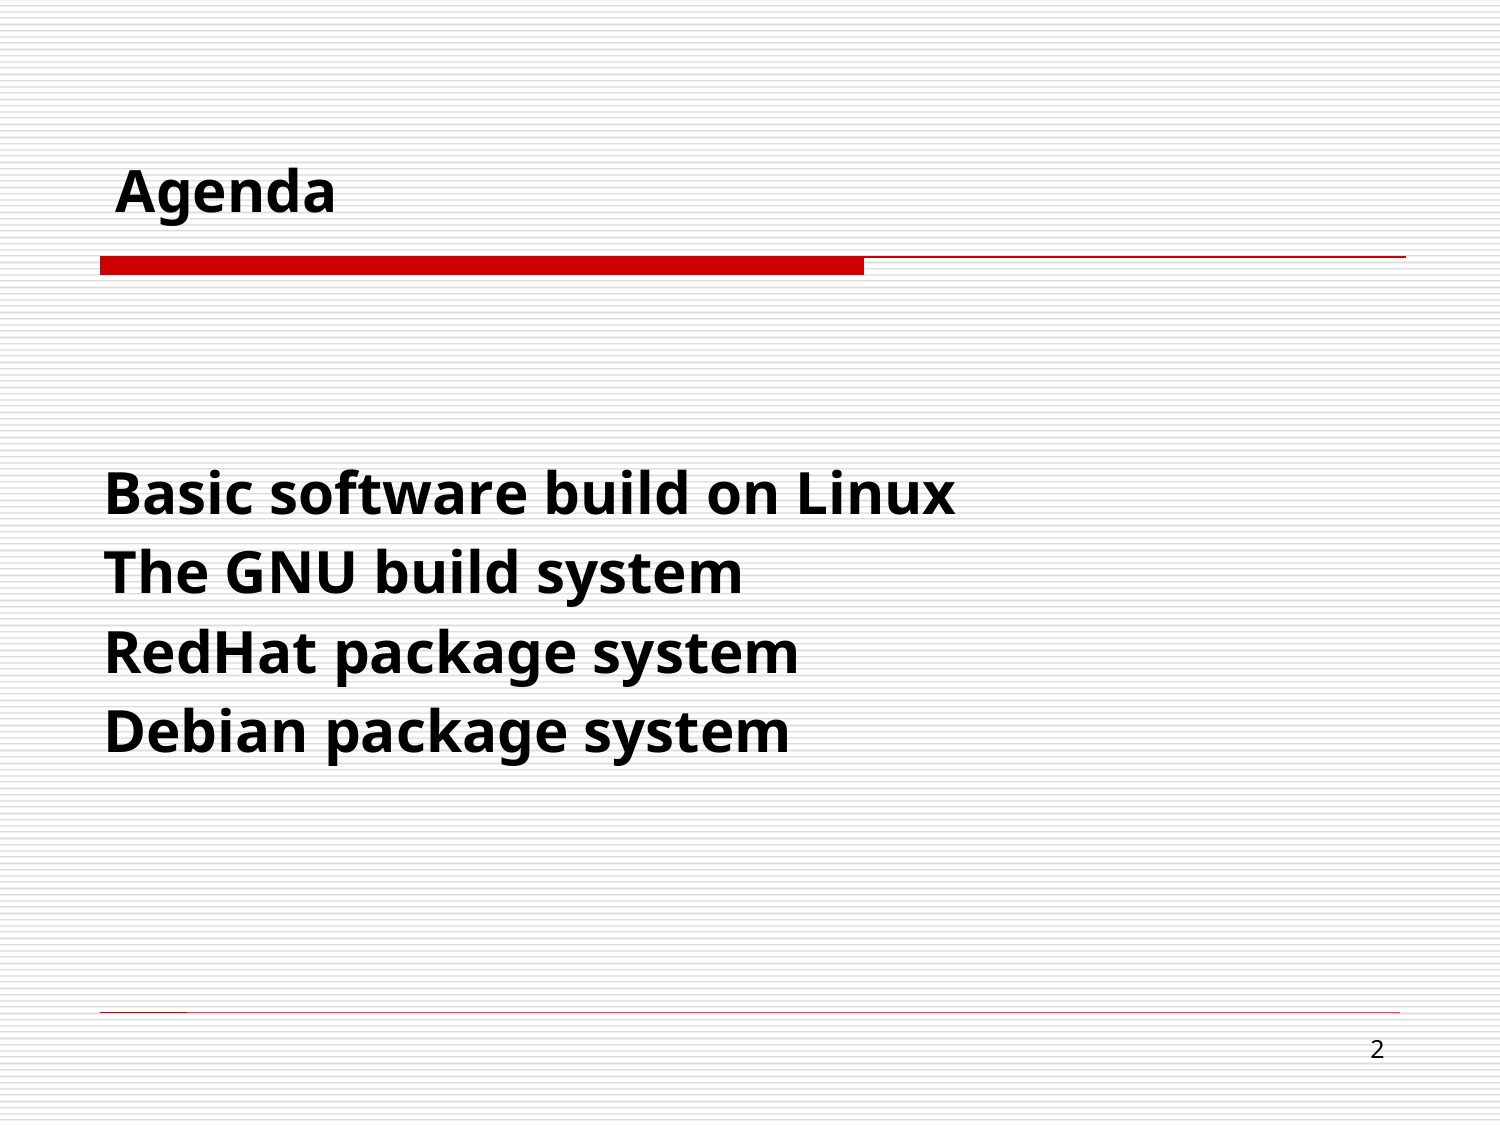

# Agenda
Basic software build on Linux
The GNU build system
RedHat package system
Debian package system
2